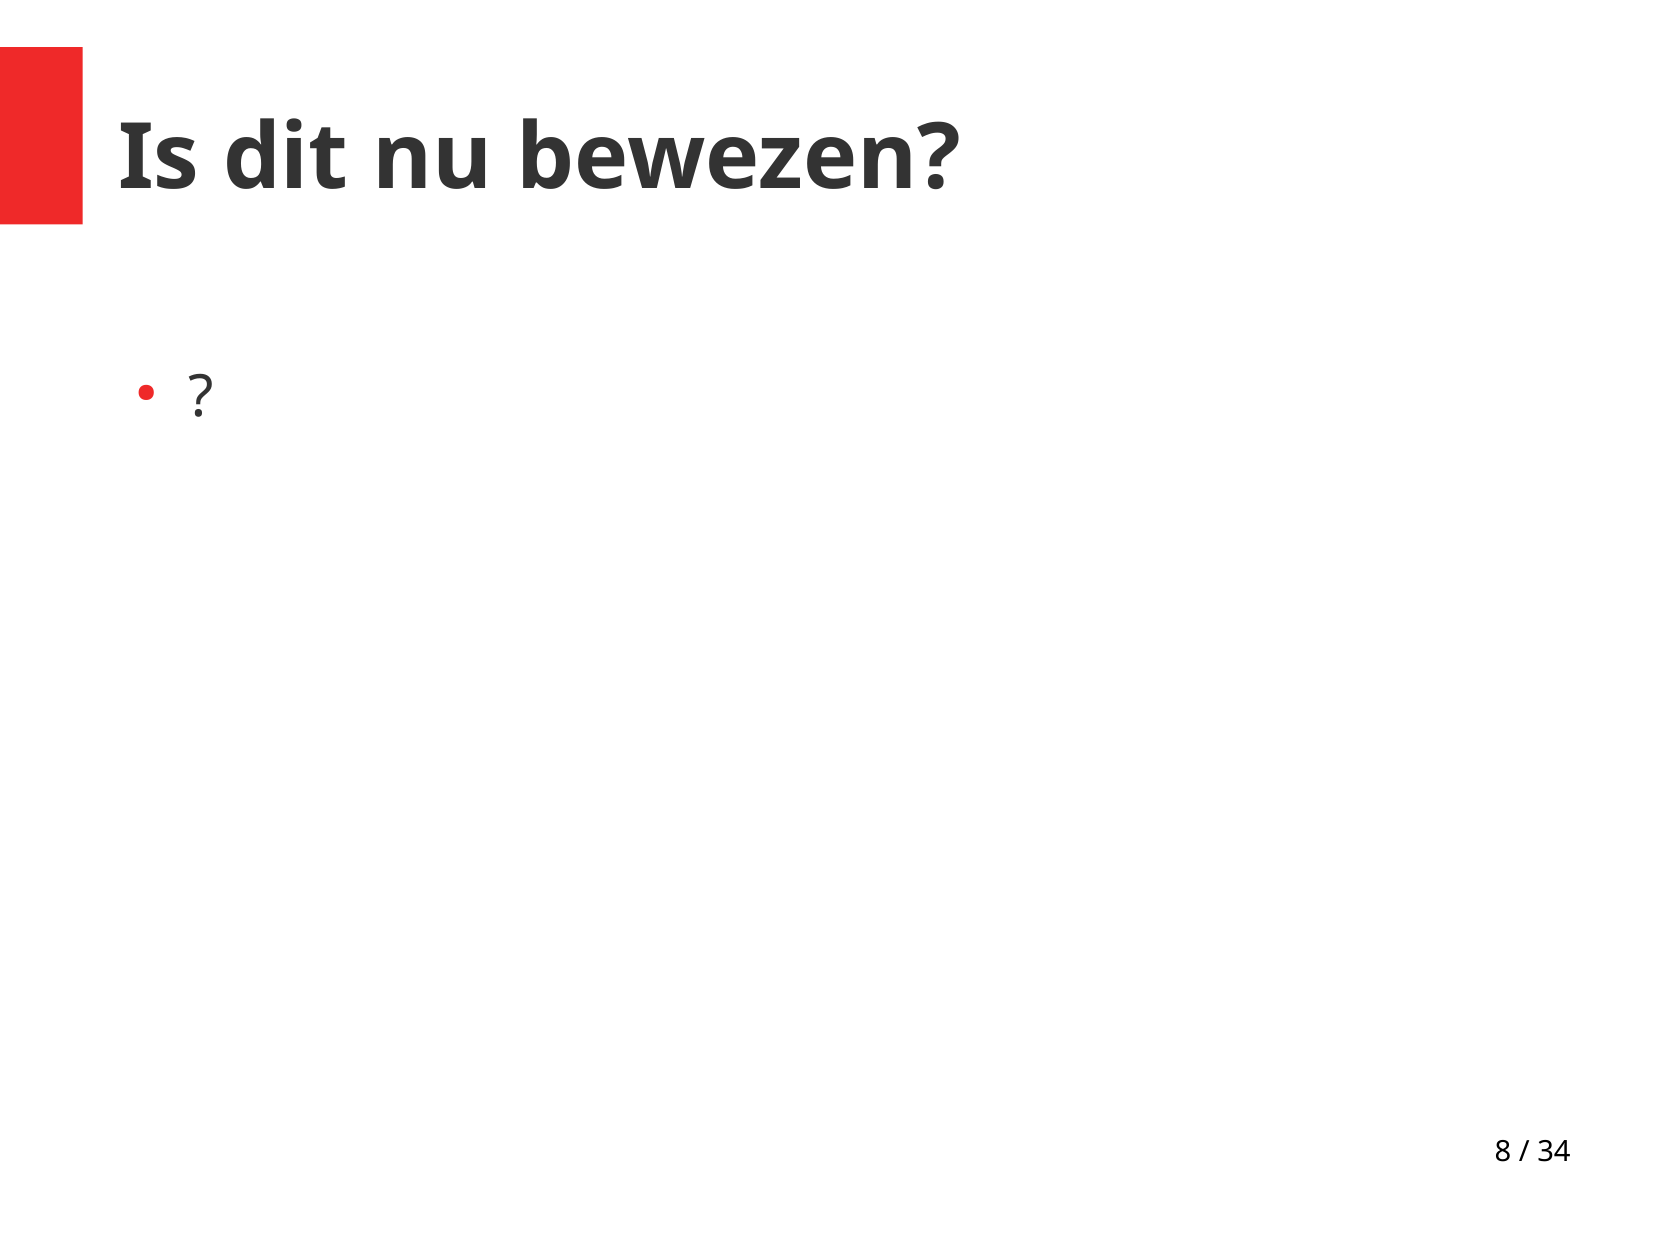

# Is dit nu bewezen?
?
8